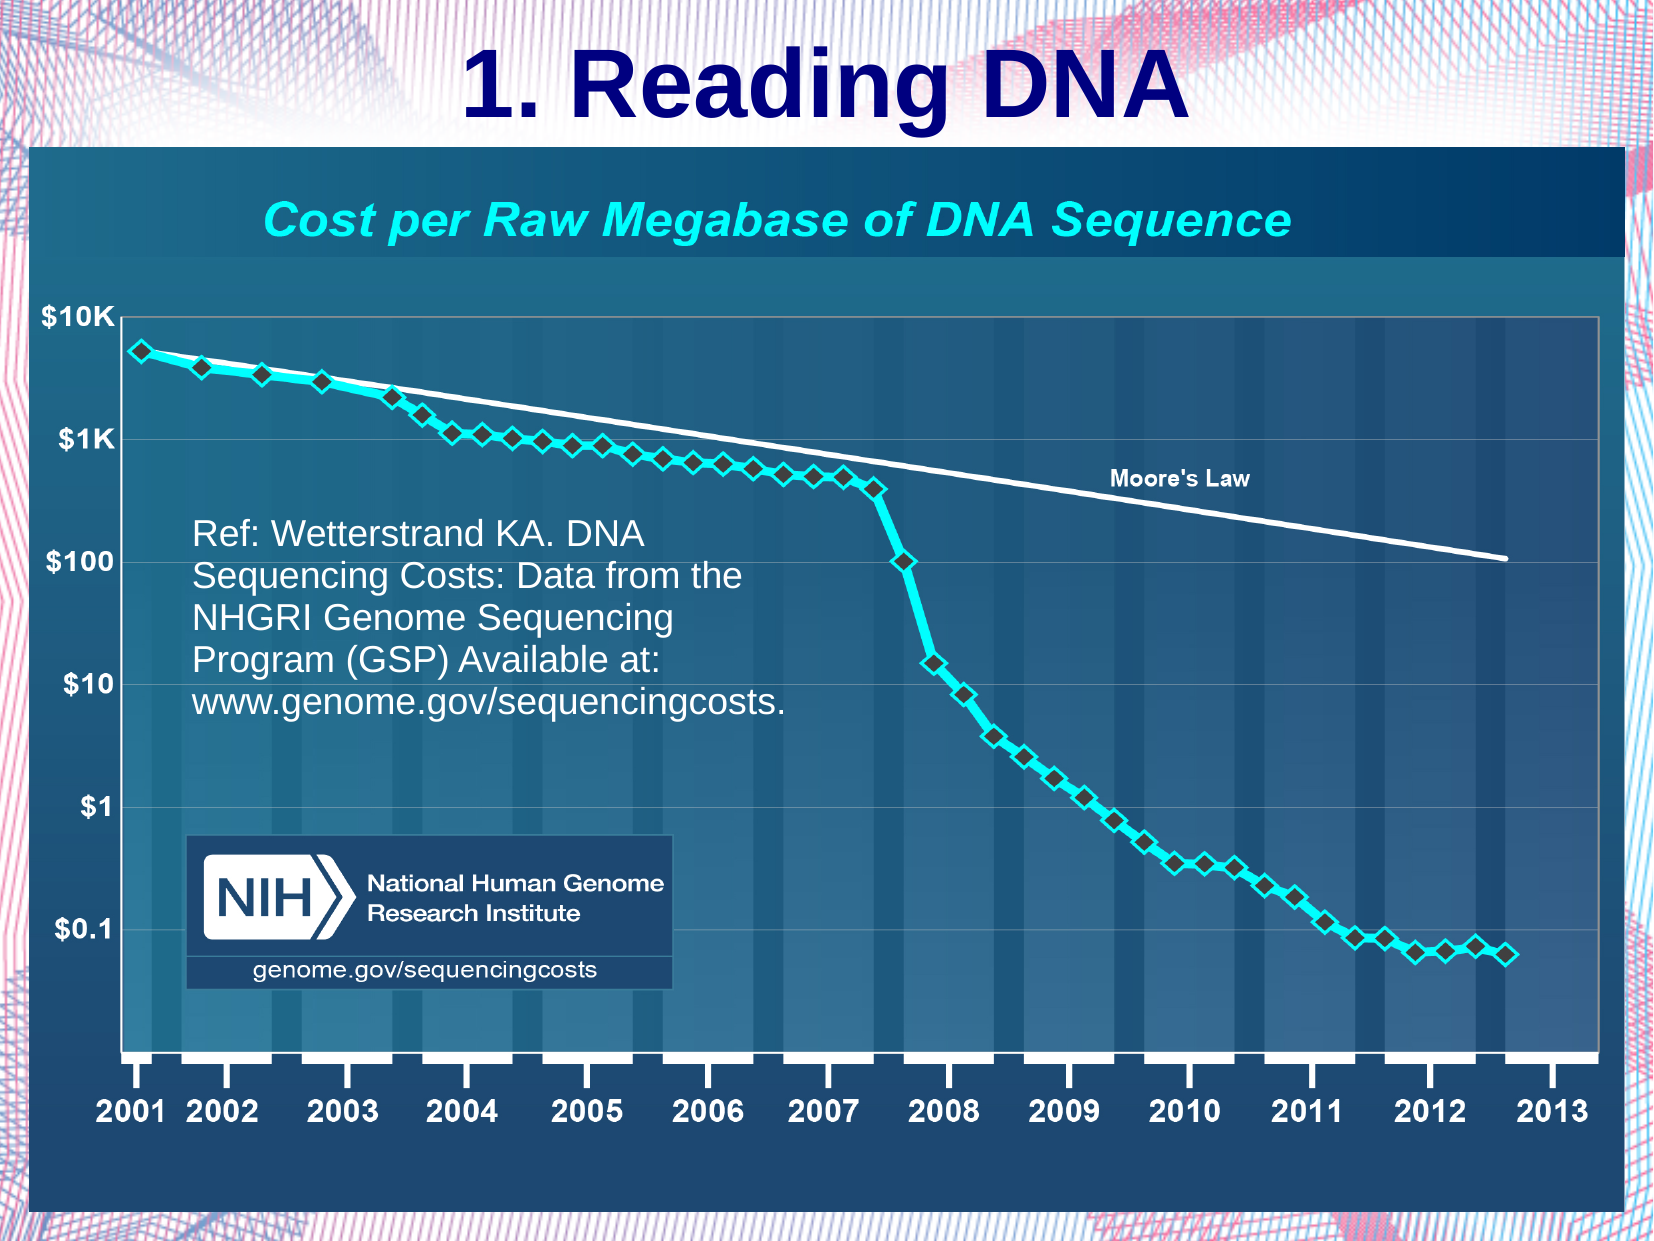

# 1. Reading DNA
Ref: Wetterstrand KA. DNA Sequencing Costs: Data from the NHGRI Genome Sequencing Program (GSP) Available at: www.genome.gov/sequencingcosts.